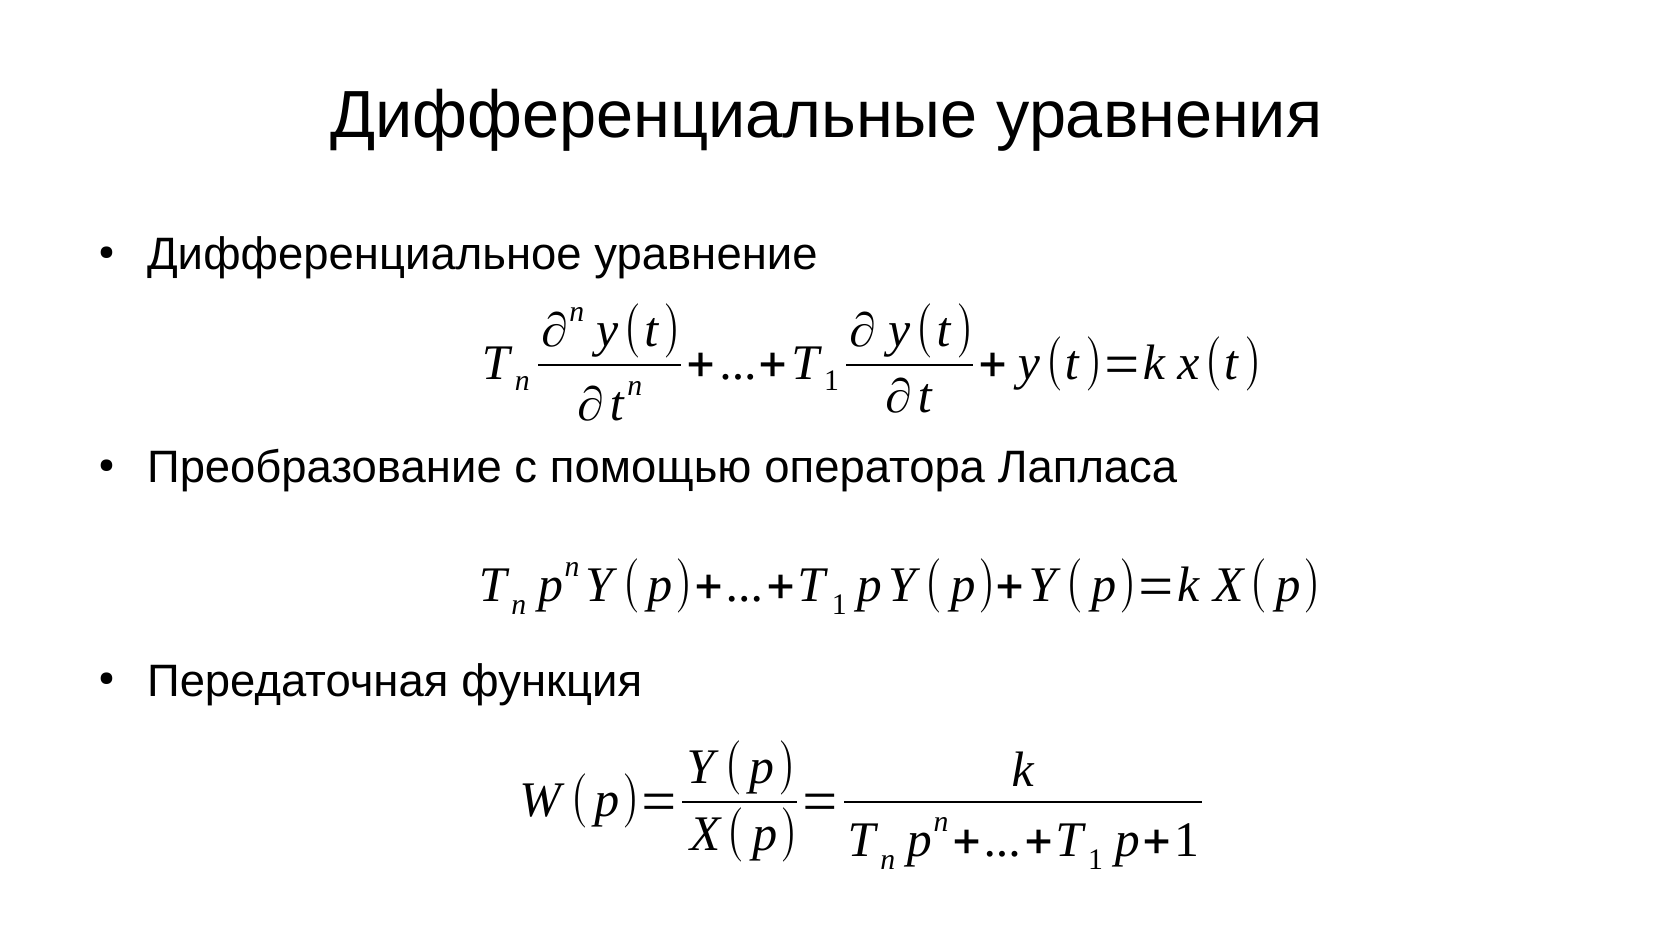

# Дифференциальные уравнения
Дифференциальное уравнение
Преобразование с помощью оператора Лапласа
Передаточная функция